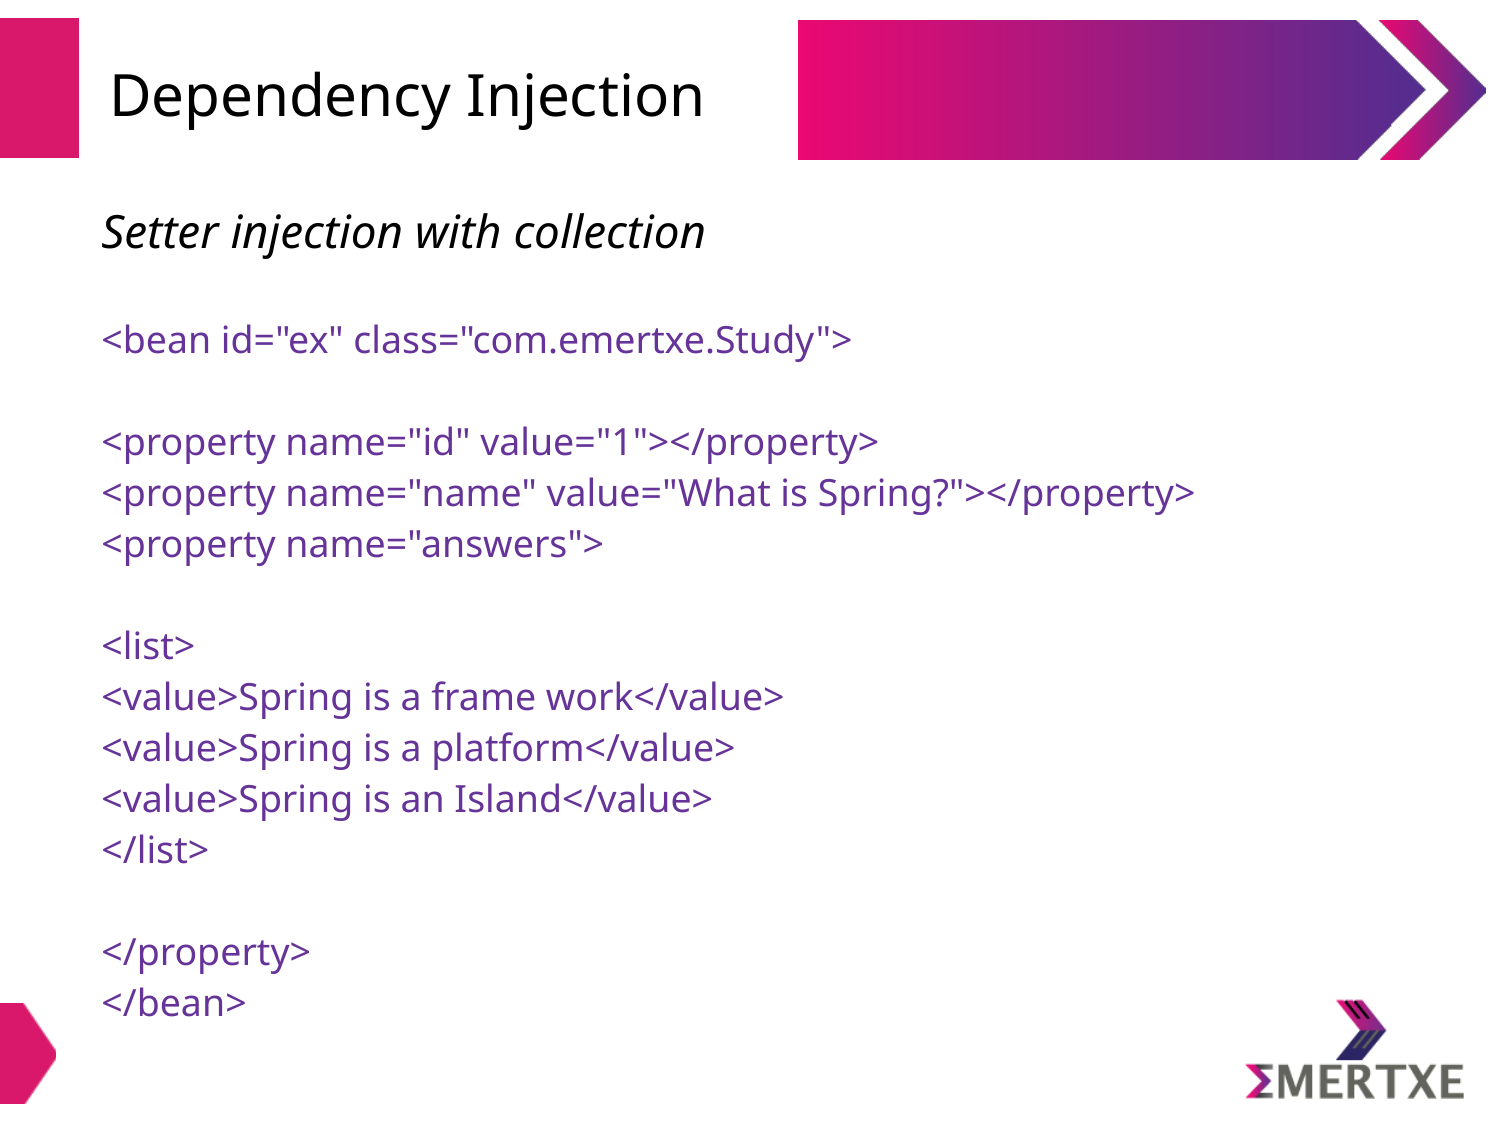

Dependency Injection
Setter injection with collection
<bean id="ex" class="com.emertxe.Study">
<property name="id" value="1"></property>
<property name="name" value="What is Spring?"></property>
<property name="answers">
<list>
<value>Spring is a frame work</value>
<value>Spring is a platform</value>
<value>Spring is an Island</value>
</list>
</property>
</bean>